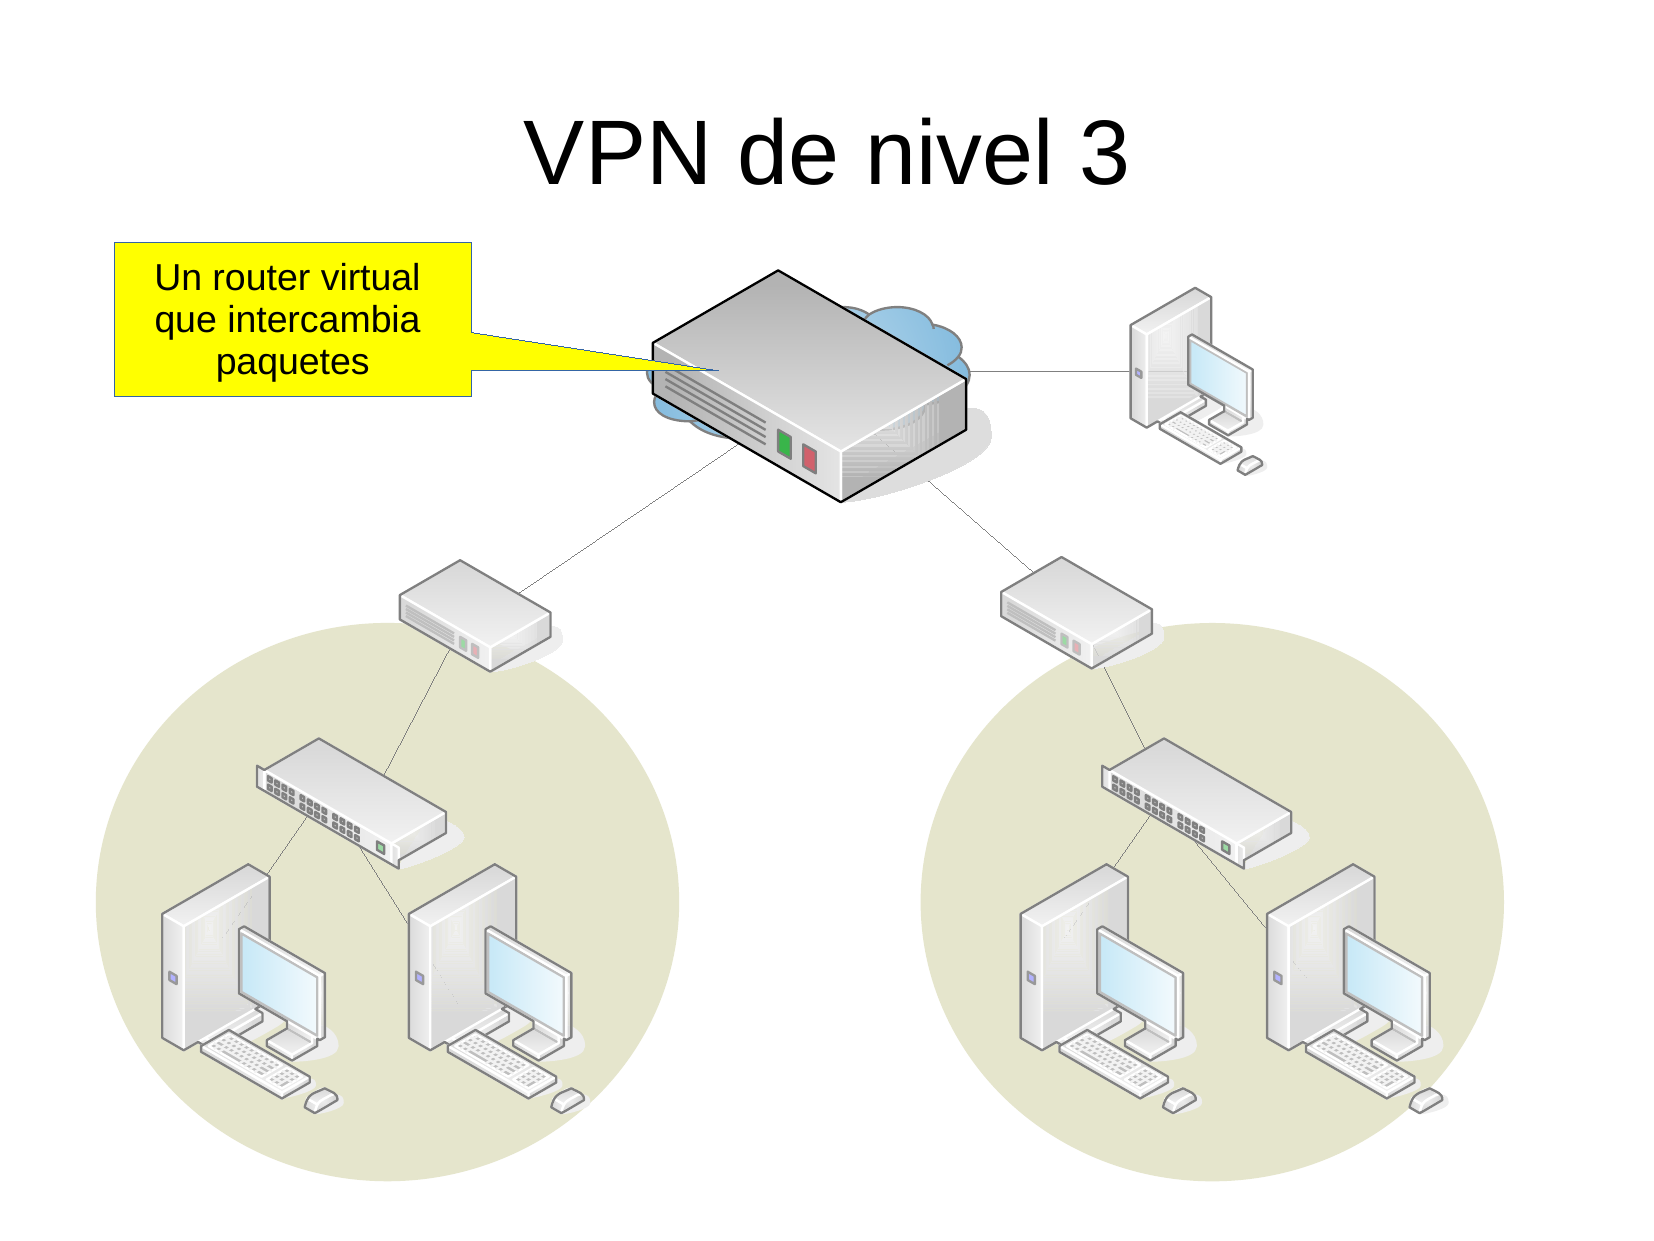

# VPN de nivel 3
Un router virtual
que intercambia
paquetes